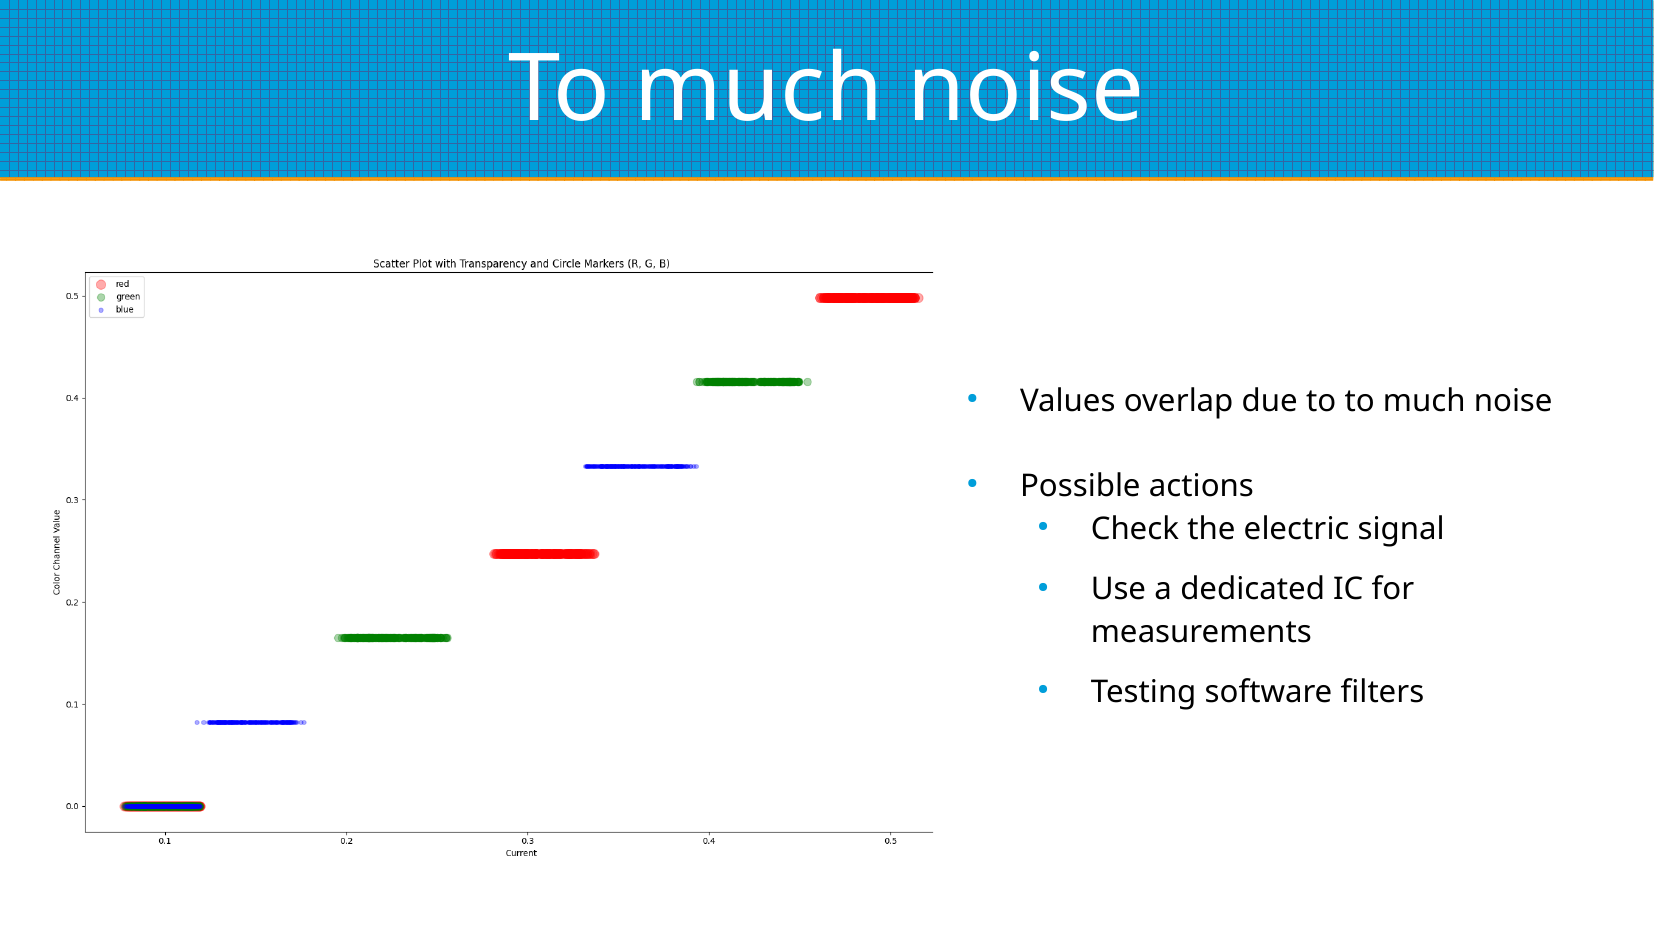

# To much noise
Values overlap due to to much noise
Possible actions
Check the electric signal
Use a dedicated IC for measurements
Testing software filters